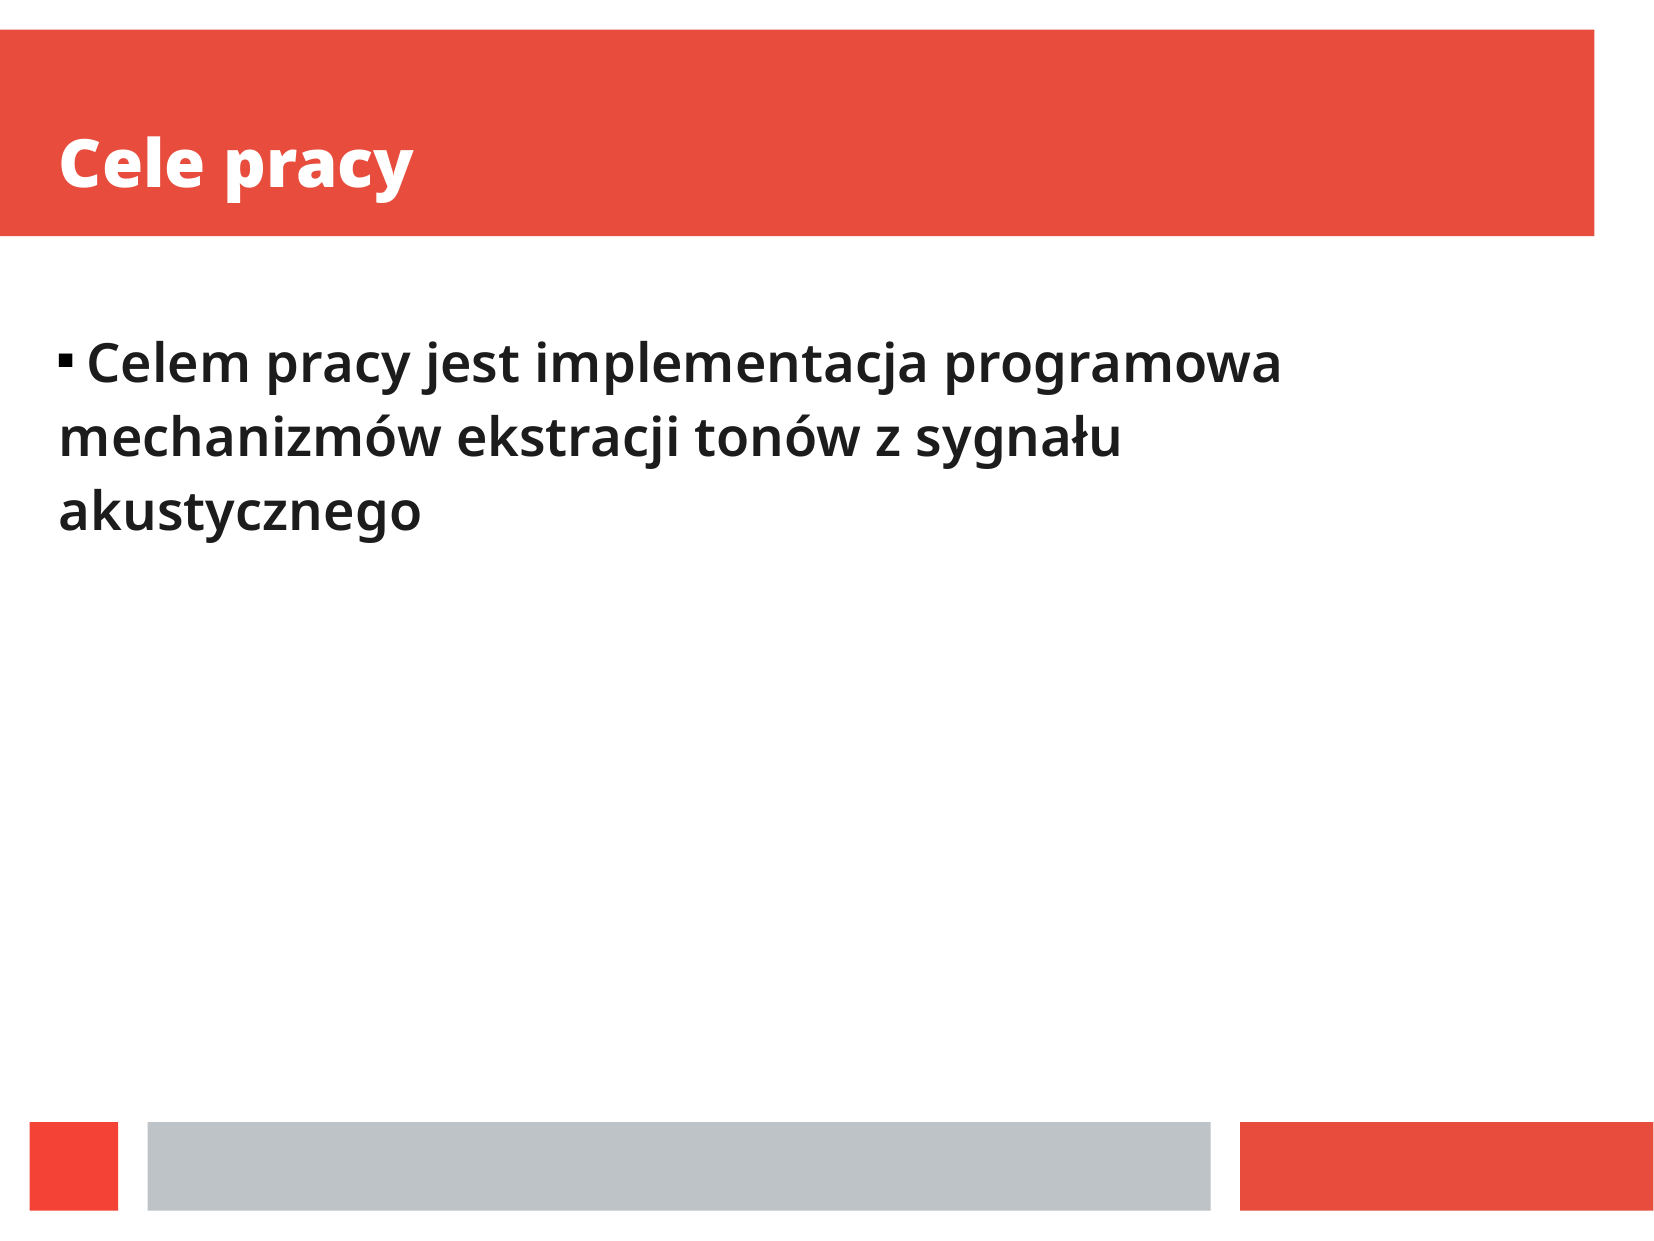

# Cele pracy
 Celem pracy jest implementacja programowa mechanizmów ekstracji tonów z sygnału akustycznego